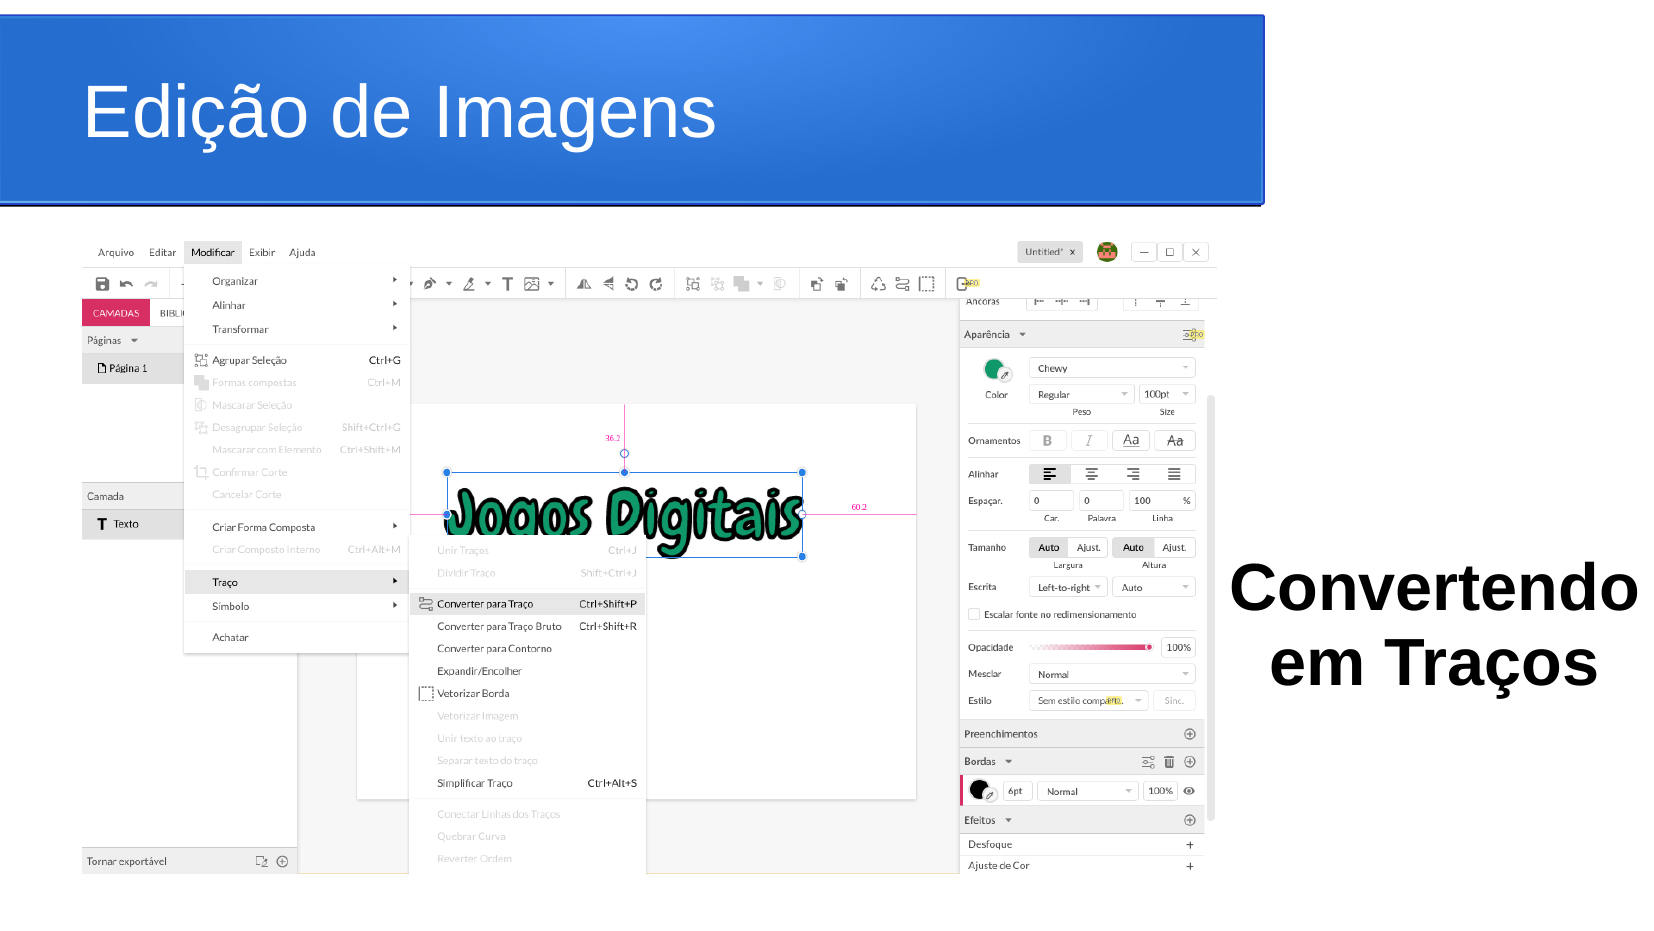

# Edição de Imagens
Convertendo em Traços